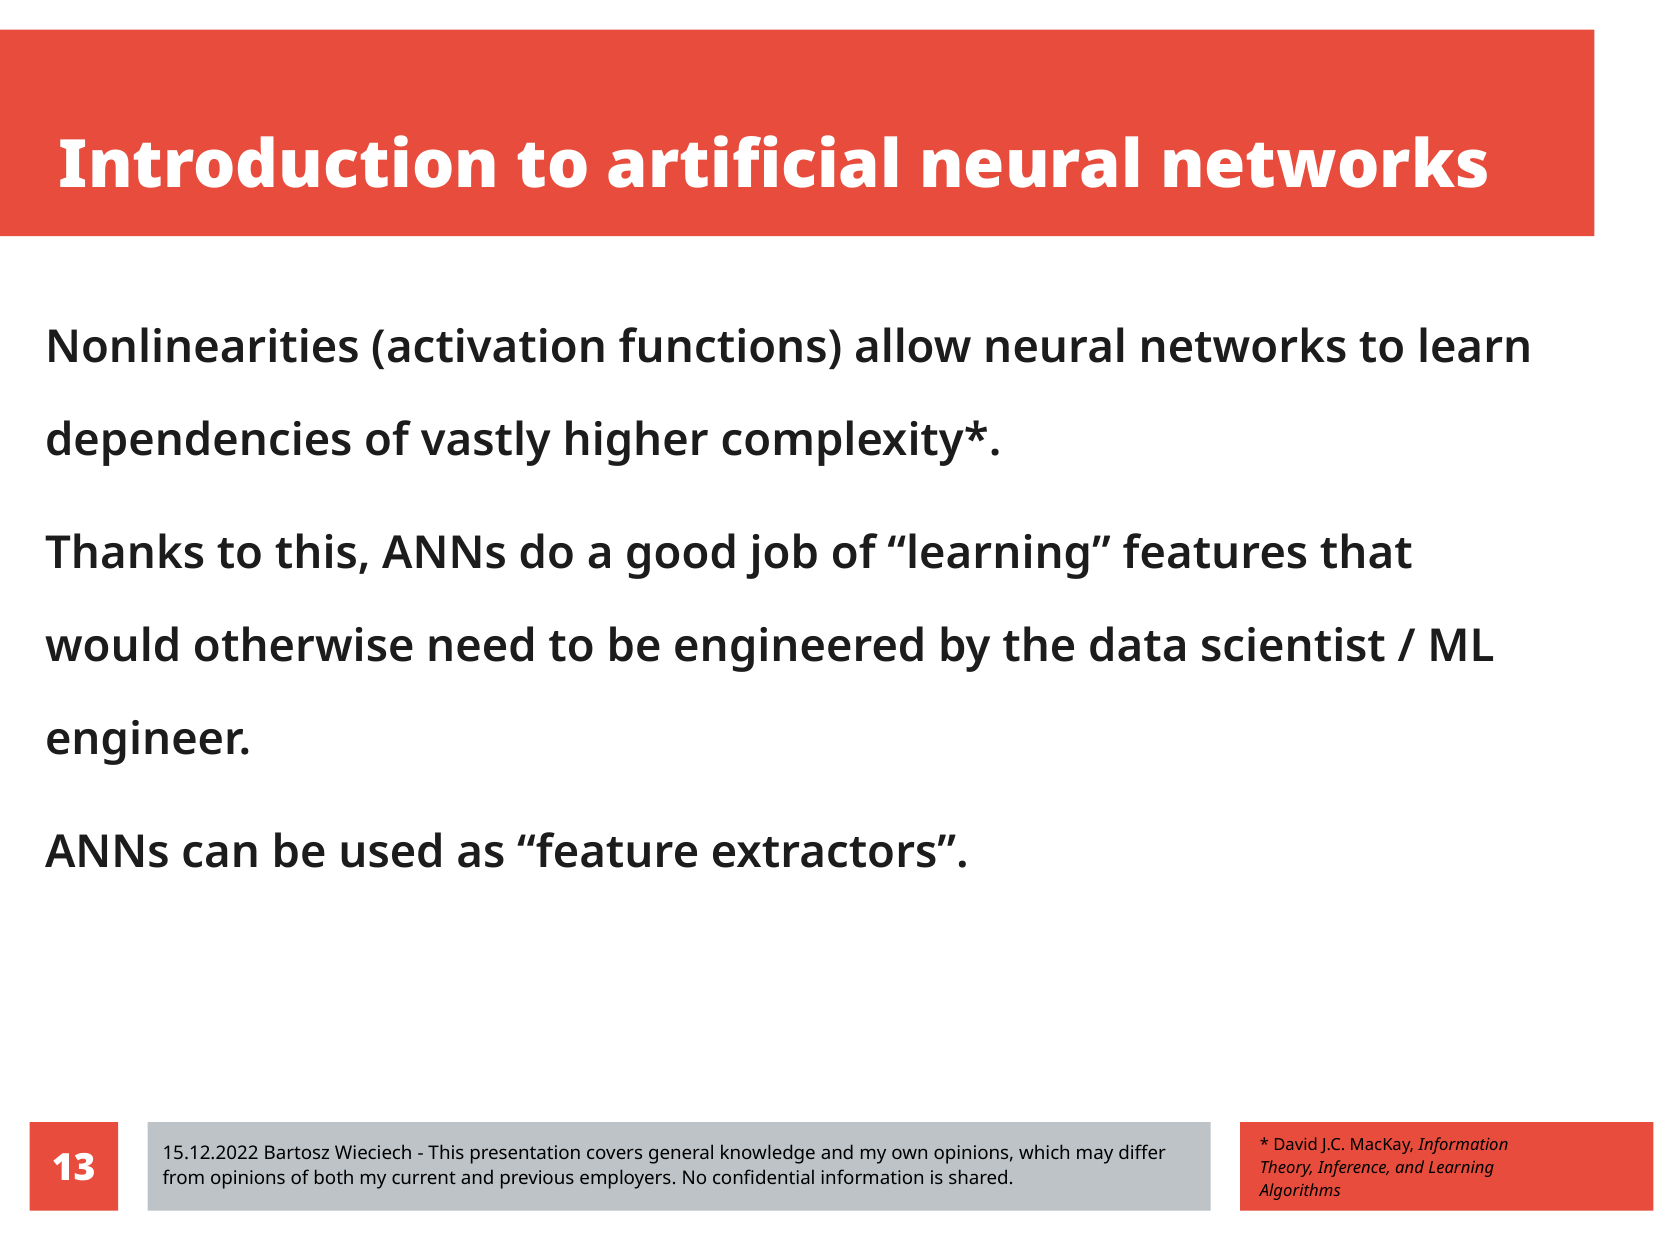

# Introduction to artificial neural networks
Nonlinearities (activation functions) allow neural networks to learn dependencies of vastly higher complexity*.
Thanks to this, ANNs do a good job of “learning” features that would otherwise need to be engineered by the data scientist / ML engineer.
ANNs can be used as “feature extractors”.
13
* David J.C. MacKay, Information Theory, Inference, and Learning Algorithms